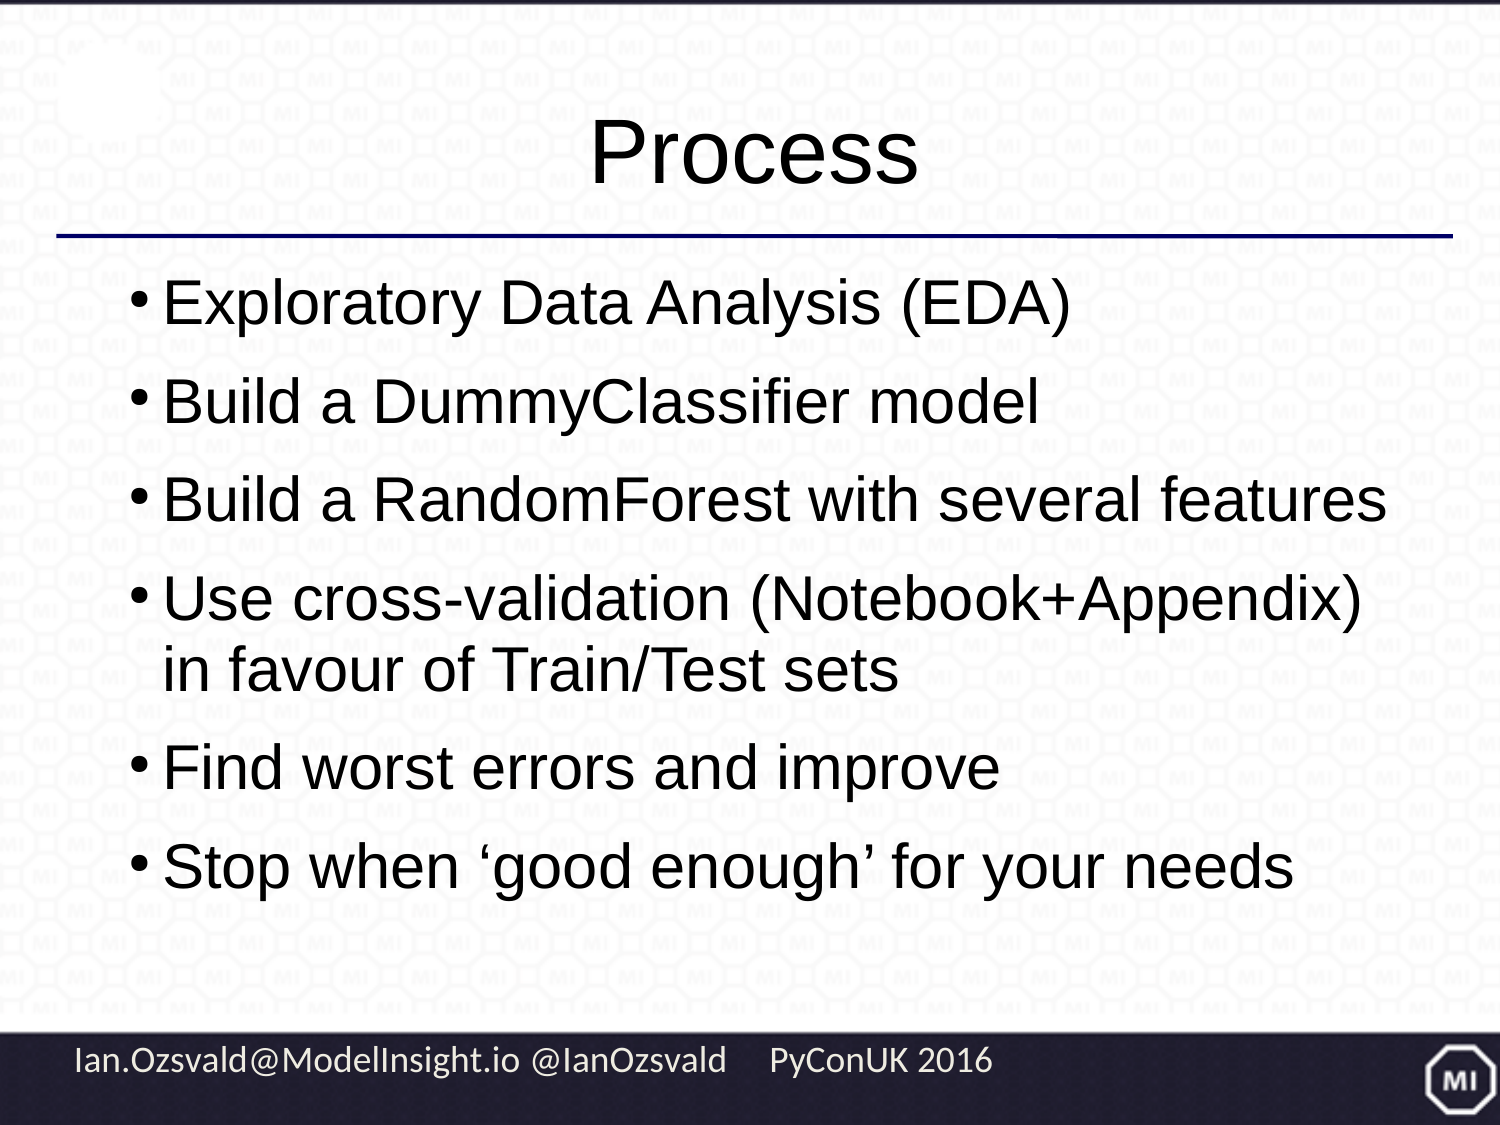

# Process
Exploratory Data Analysis (EDA)
Build a DummyClassifier model
Build a RandomForest with several features
Use cross-validation (Notebook+Appendix) in favour of Train/Test sets
Find worst errors and improve
Stop when ‘good enough’ for your needs